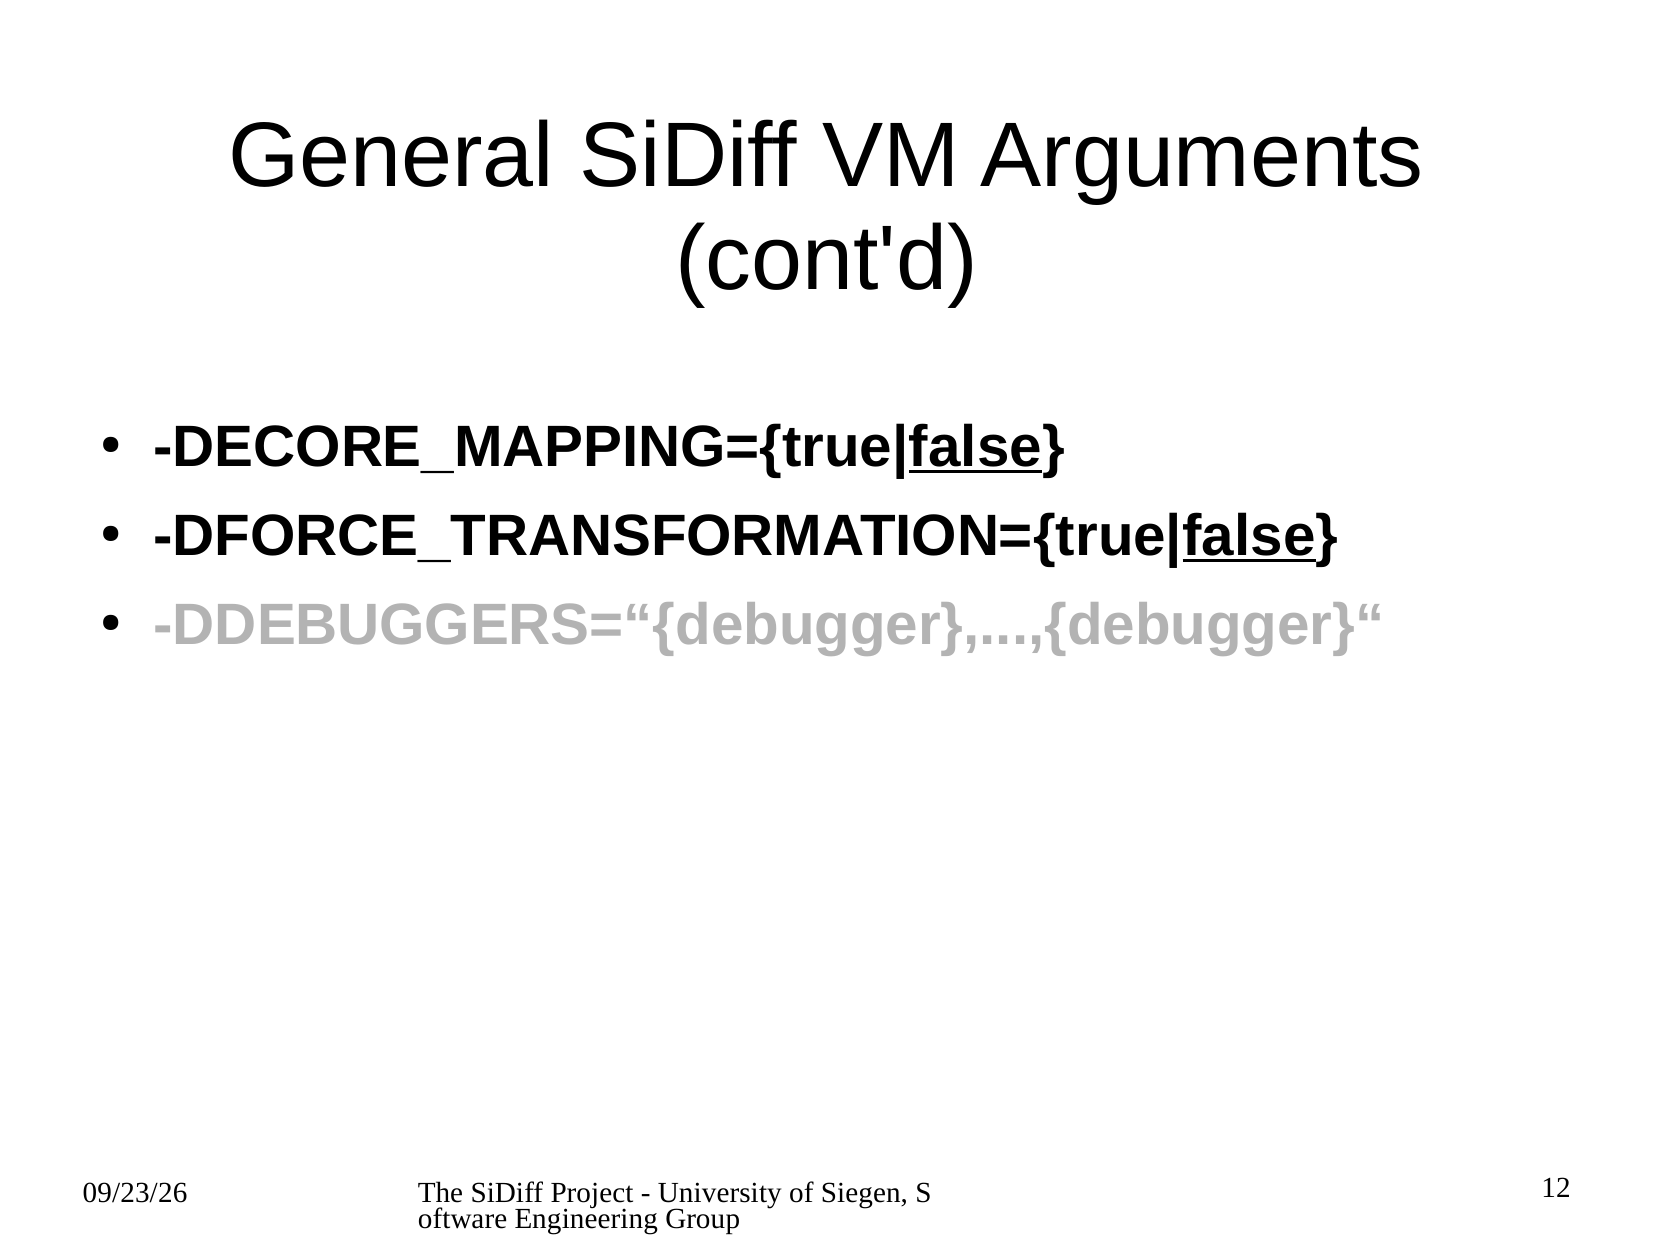

# General SiDiff VM Arguments (cont'd)
-DECORE_MAPPING={true|false}
-DFORCE_TRANSFORMATION={true|false}
-DDEBUGGERS=“{debugger},...,{debugger}“
12
The SiDiff Project - University of Siegen, Software Engineering Group